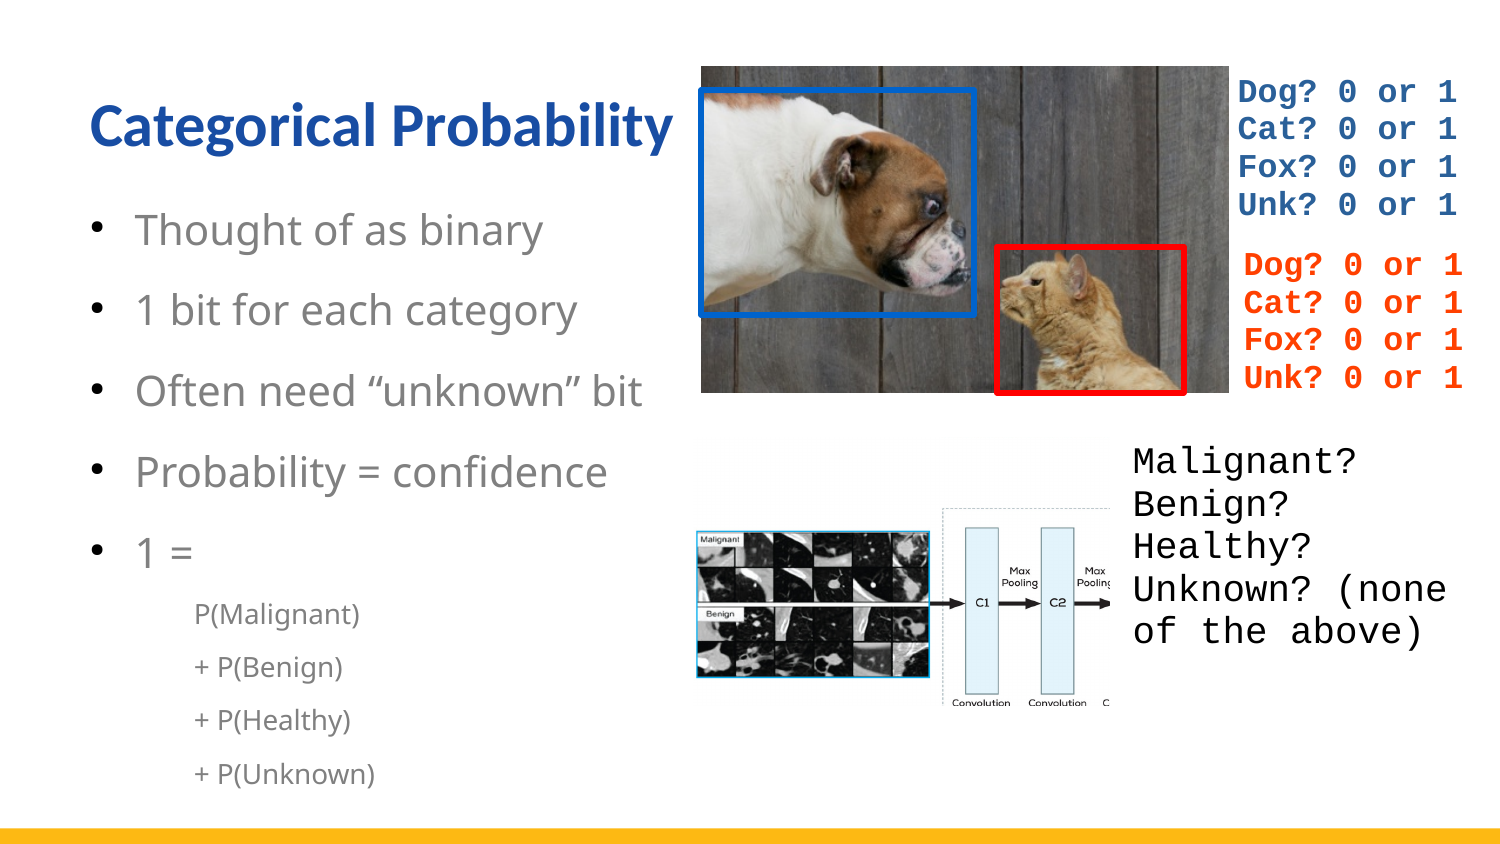

# Categorical Probability
Dog? 0 or 1
Cat? 0 or 1
Fox? 0 or 1
Unk? 0 or 1
Thought of as binary
1 bit for each category
Often need “unknown” bit
Probability = confidence
1 =
P(Malignant)
+ P(Benign)
+ P(Healthy)
+ P(Unknown)
Dog? 0 or 1
Cat? 0 or 1
Fox? 0 or 1
Unk? 0 or 1
Malignant?
Benign?
Healthy?
Unknown? (none of the above)